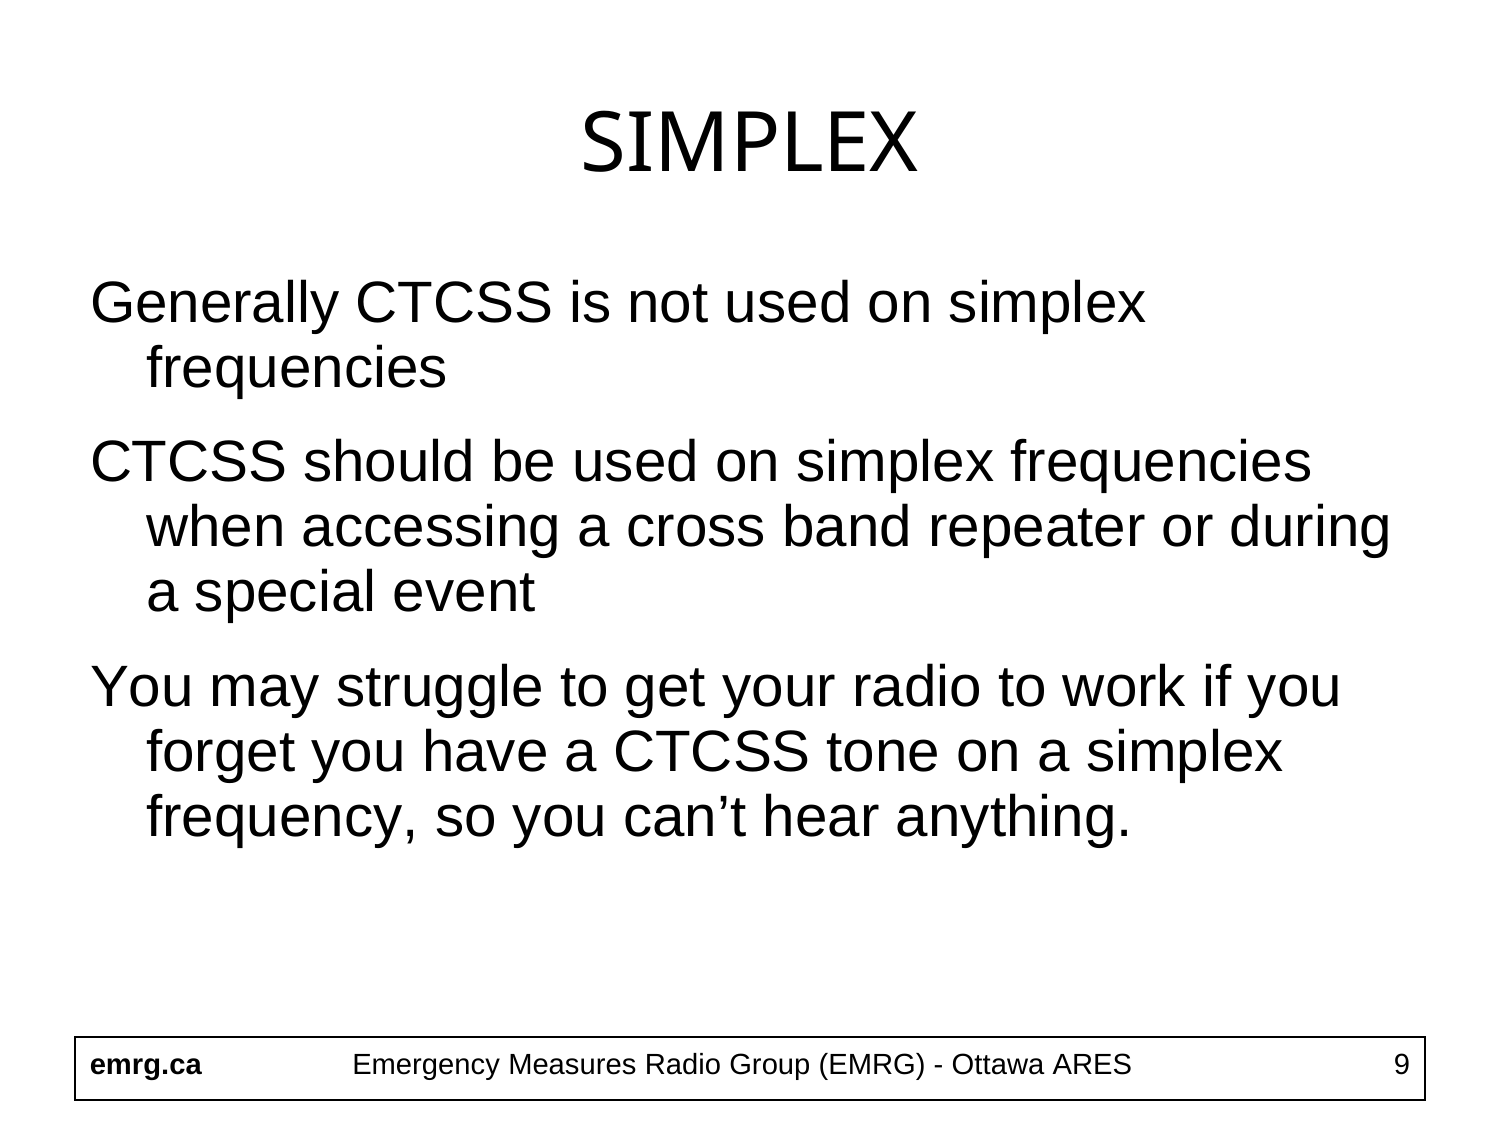

# SIMPLEX
Generally CTCSS is not used on simplex frequencies
CTCSS should be used on simplex frequencies when accessing a cross band repeater or during a special event
You may struggle to get your radio to work if you forget you have a CTCSS tone on a simplex frequency, so you can’t hear anything.
Emergency Measures Radio Group (EMRG) - Ottawa ARES